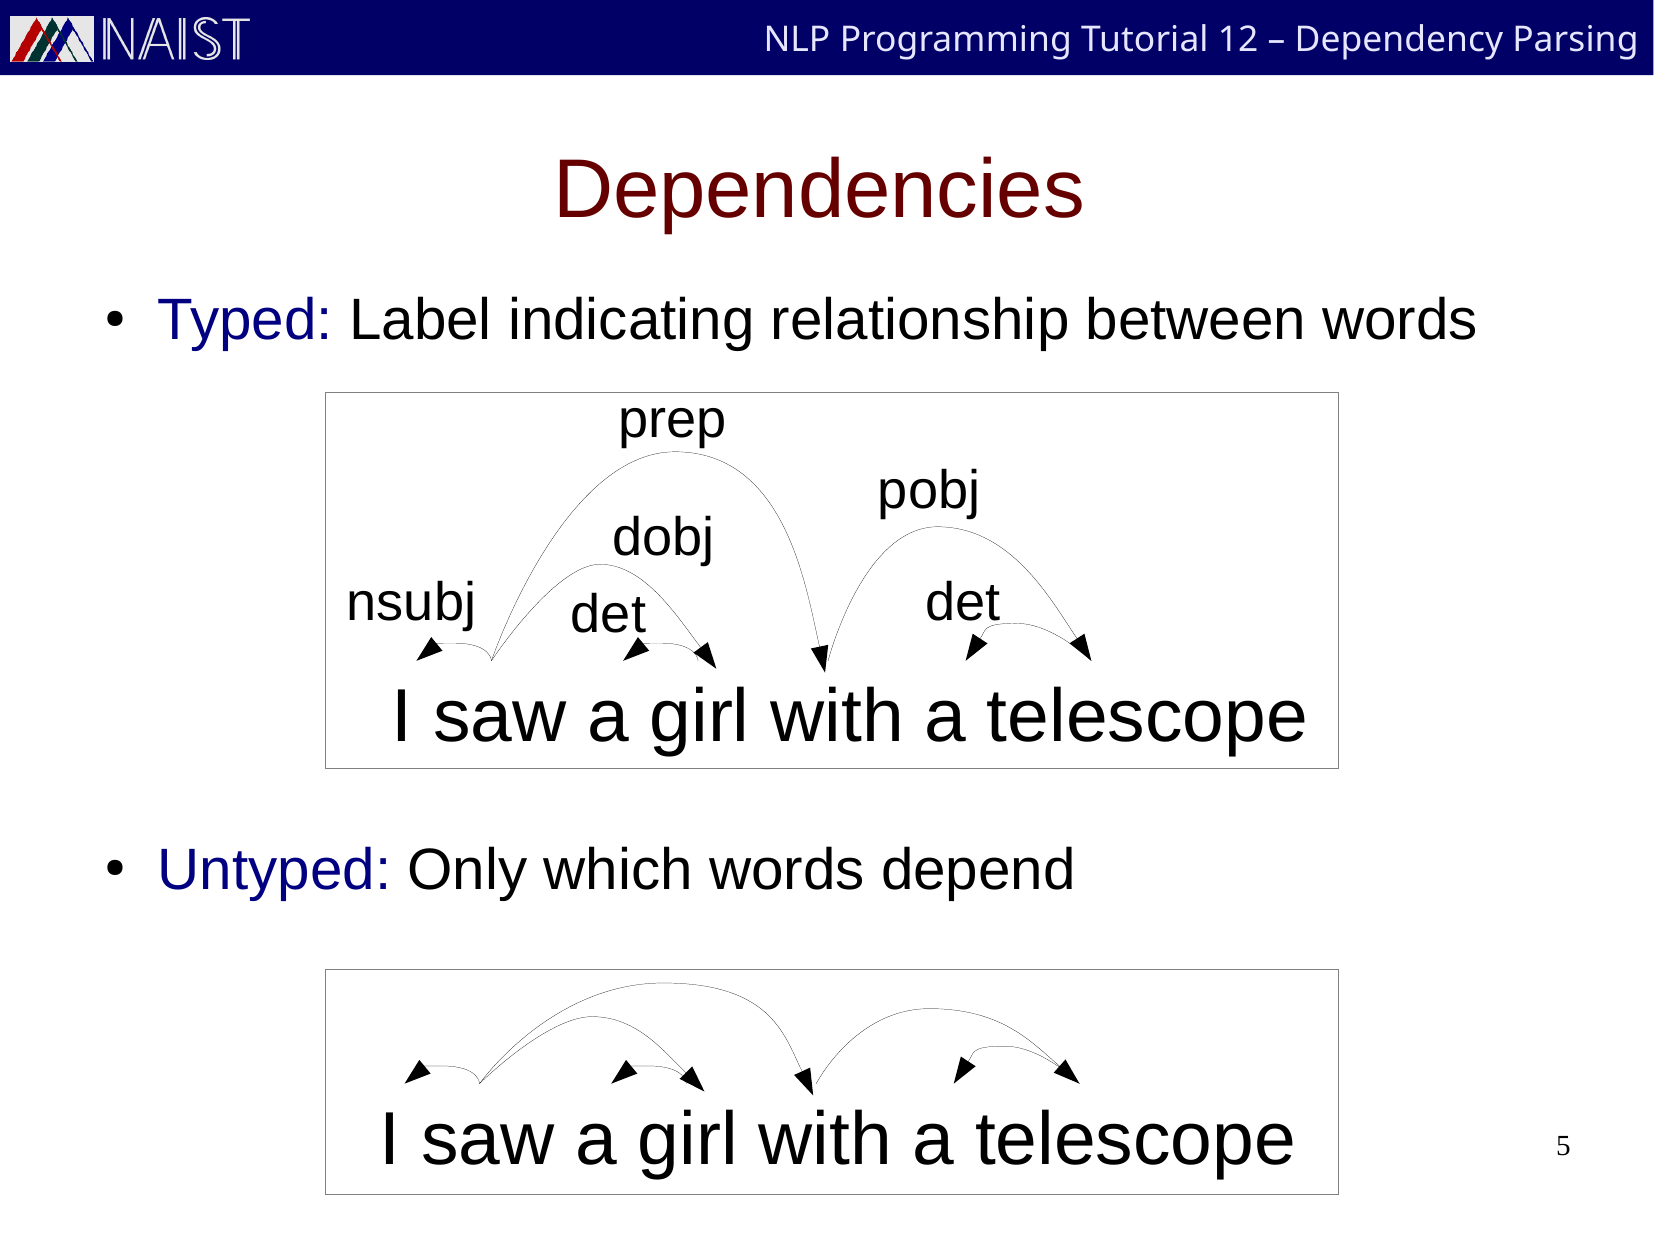

# Dependencies
Typed: Label indicating relationship between words
Untyped: Only which words depend
prep
pobj
dobj
nsubj
det
det
I saw a girl with a telescope
I saw a girl with a telescope
5